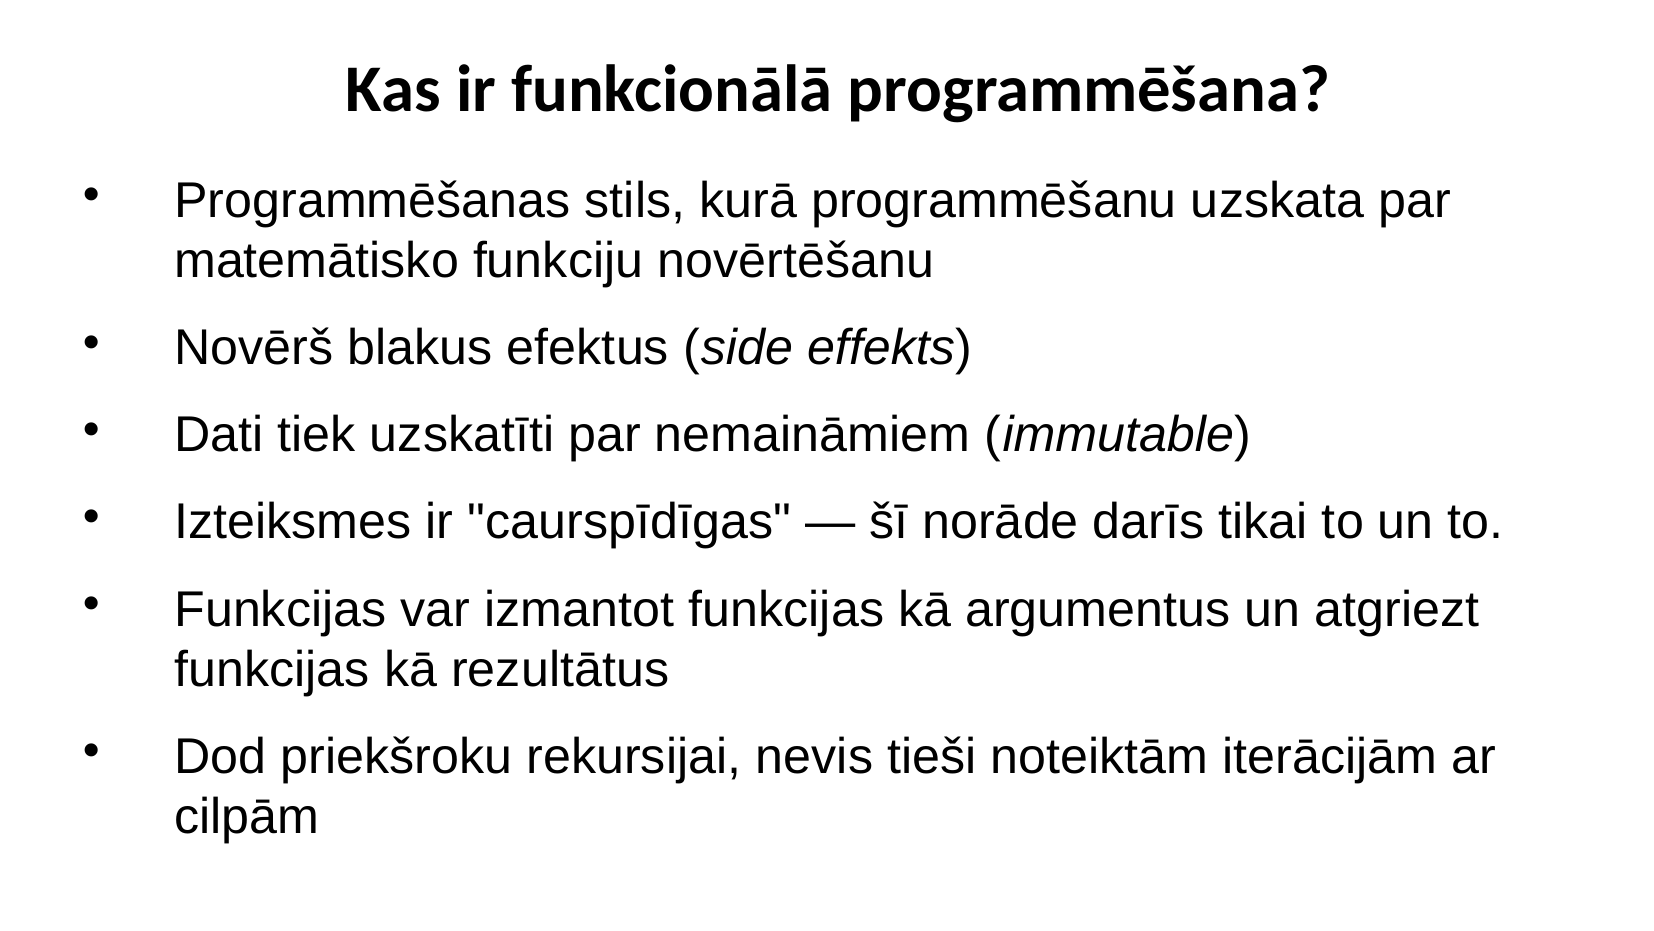

# Kas ir funkcionālā programmēšana?
Programmēšanas stils, kurā programmēšanu uzskata par matemātisko funkciju novērtēšanu
Novērš blakus efektus (side effekts)
Dati tiek uzskatīti par nemaināmiem (immutable)
Izteiksmes ir "caurspīdīgas" — šī norāde darīs tikai to un to.
Funkcijas var izmantot funkcijas kā argumentus un atgriezt funkcijas kā rezultātus
Dod priekšroku rekursijai, nevis tieši noteiktām iterācijām ar cilpām